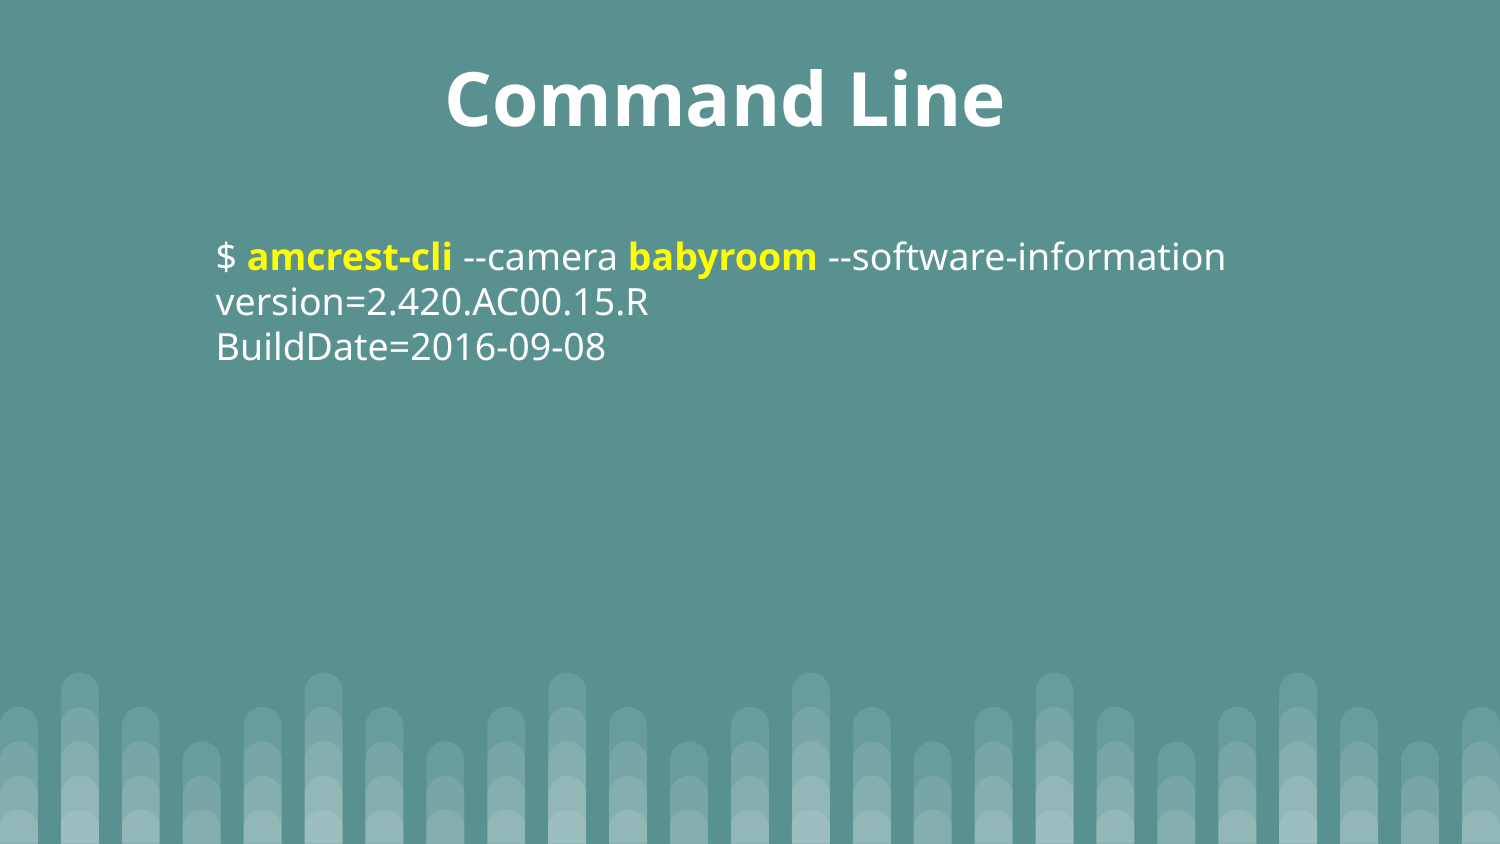

# Command Line
$ amcrest-cli --camera babyroom --software-information
version=2.420.AC00.15.R
BuildDate=2016-09-08